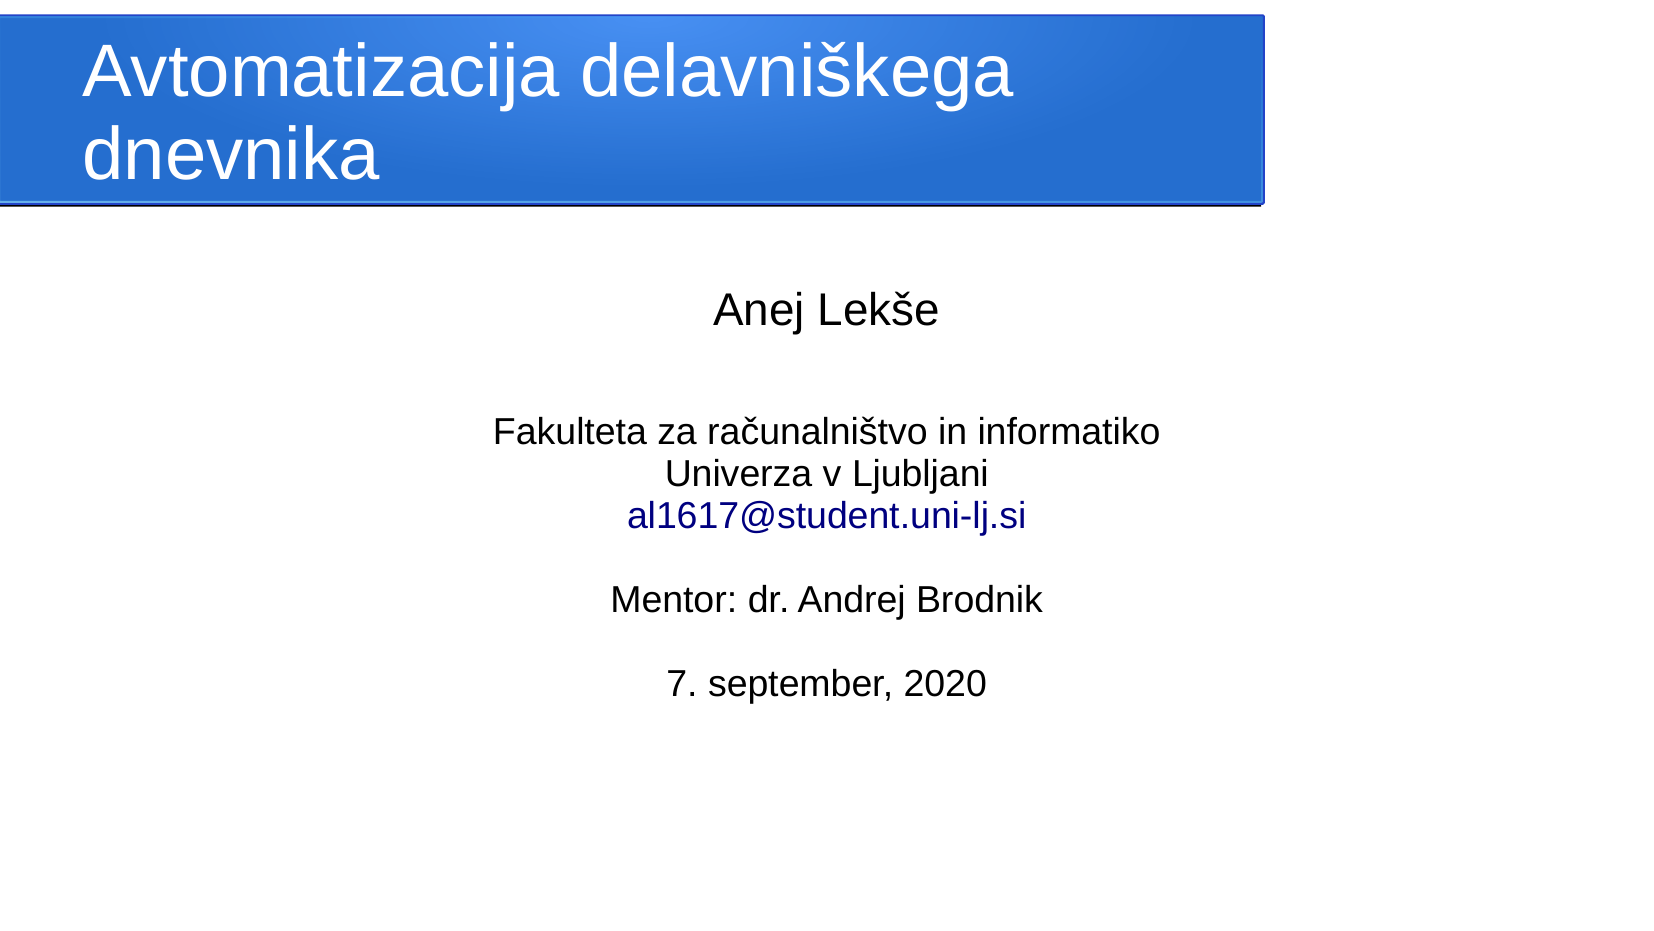

# Avtomatizacija delavniškega dnevnika
Anej Lekše
Fakulteta za računalništvo in informatiko
Univerza v Ljubljani
al1617@student.uni-lj.si
Mentor: dr. Andrej Brodnik
7. september, 2020